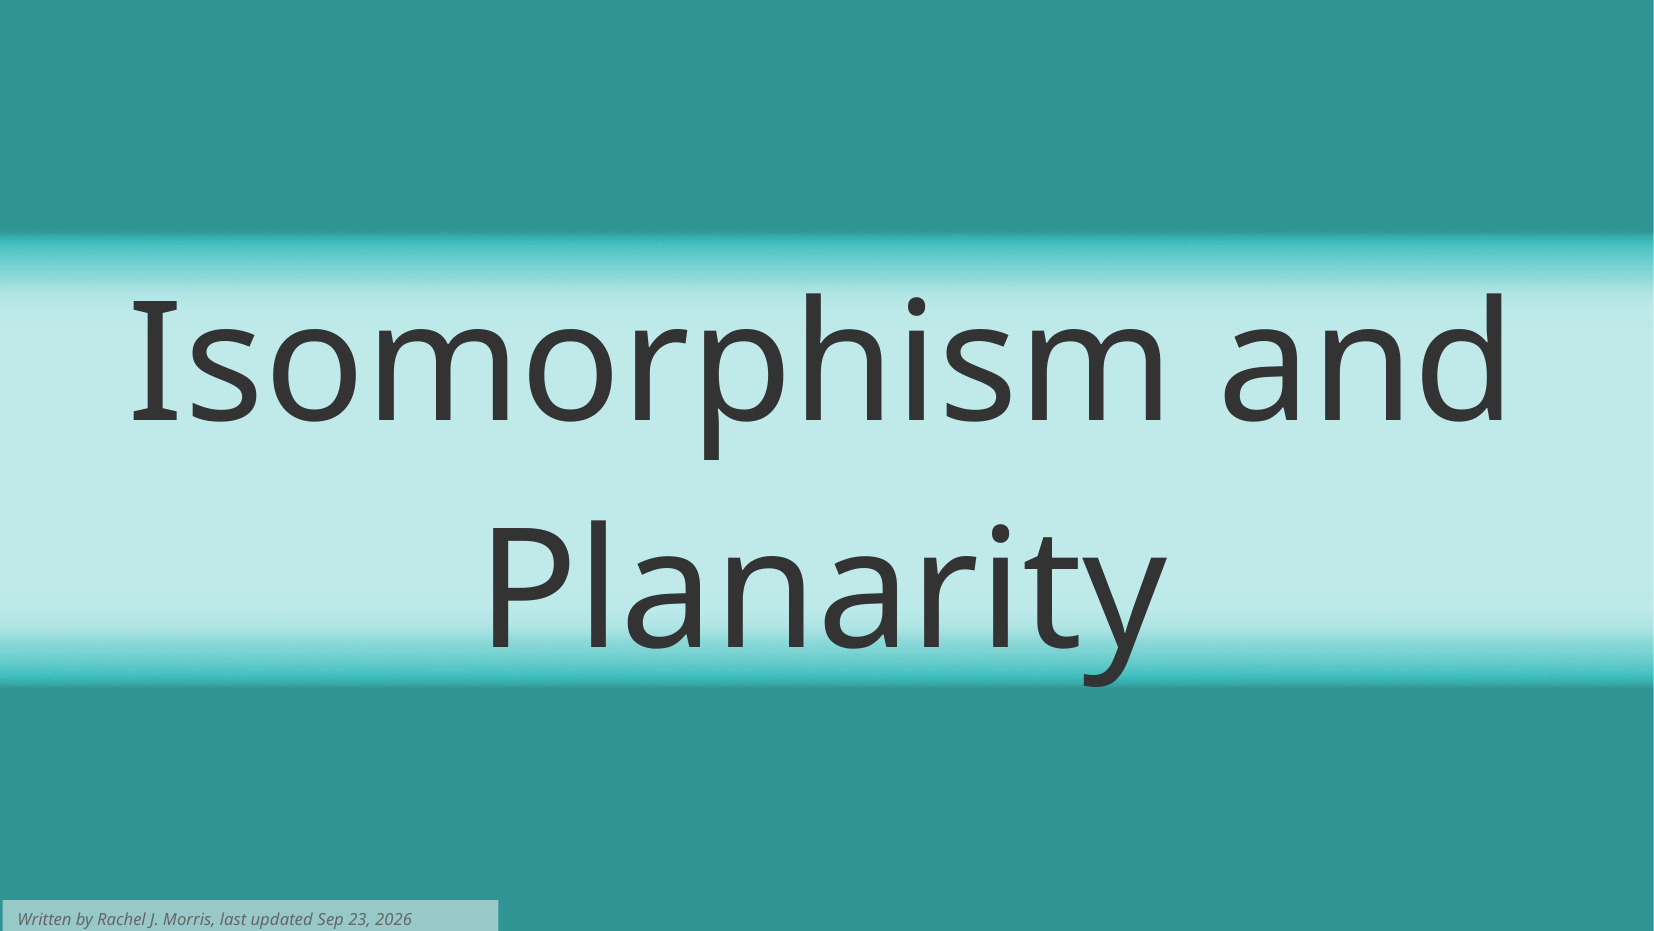

# Isomorphism and Planarity
Written by Rachel J. Morris, last updated